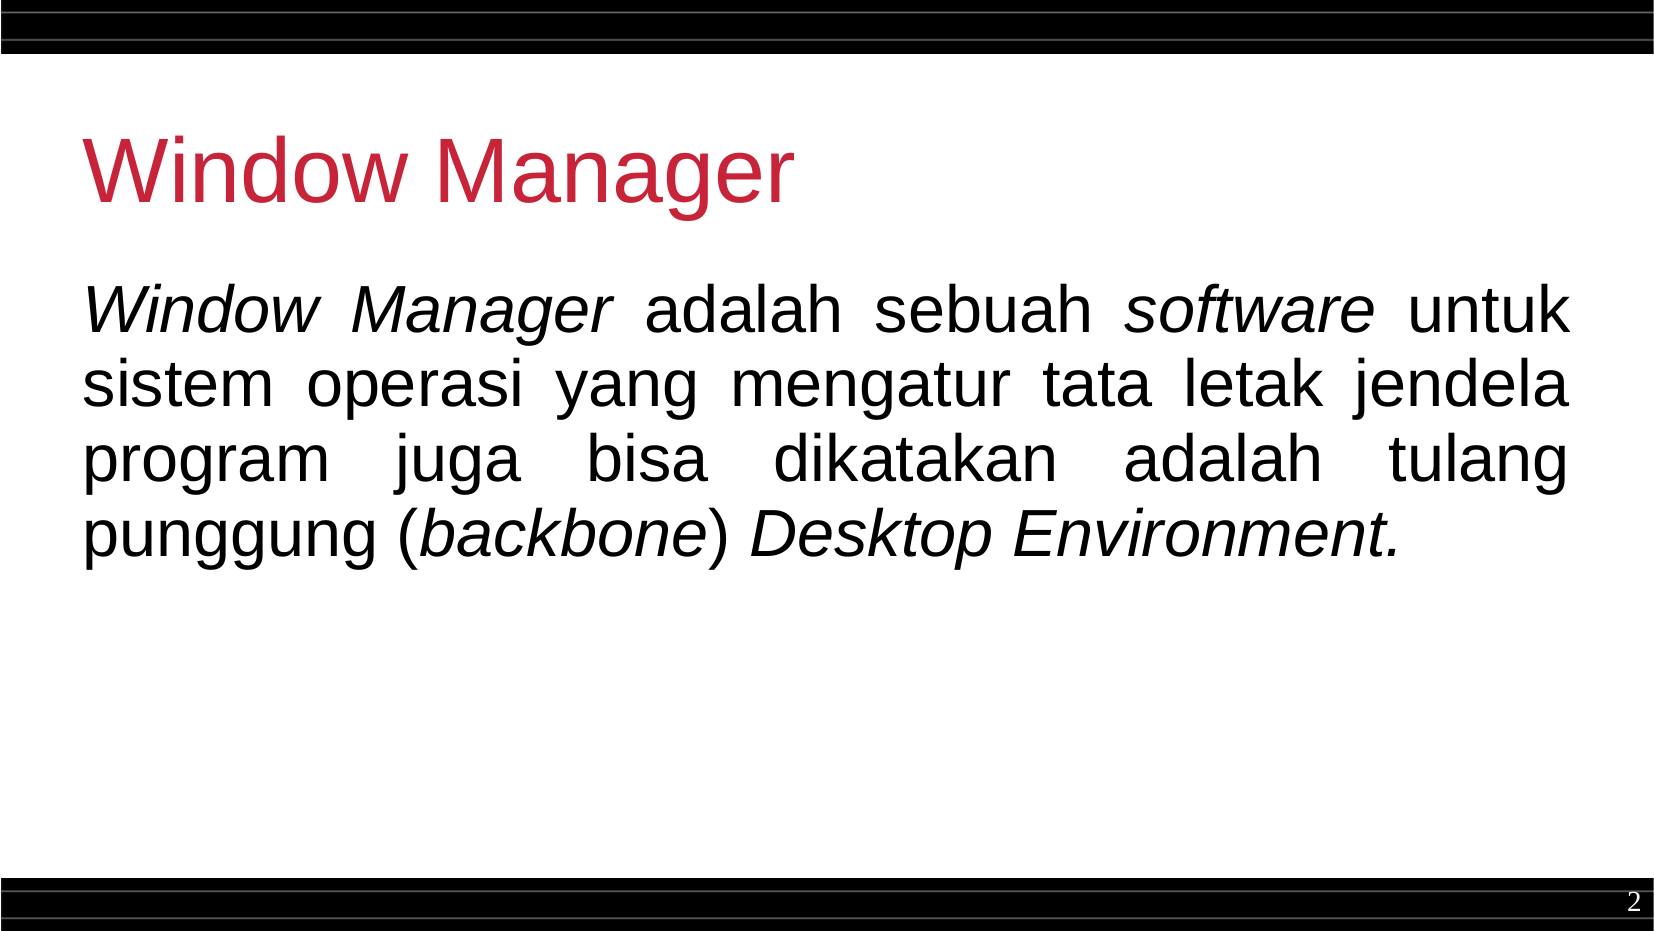

# Window Manager
Window Manager adalah sebuah software untuk sistem operasi yang mengatur tata letak jendela program juga bisa dikatakan adalah tulang punggung (backbone) Desktop Environment.